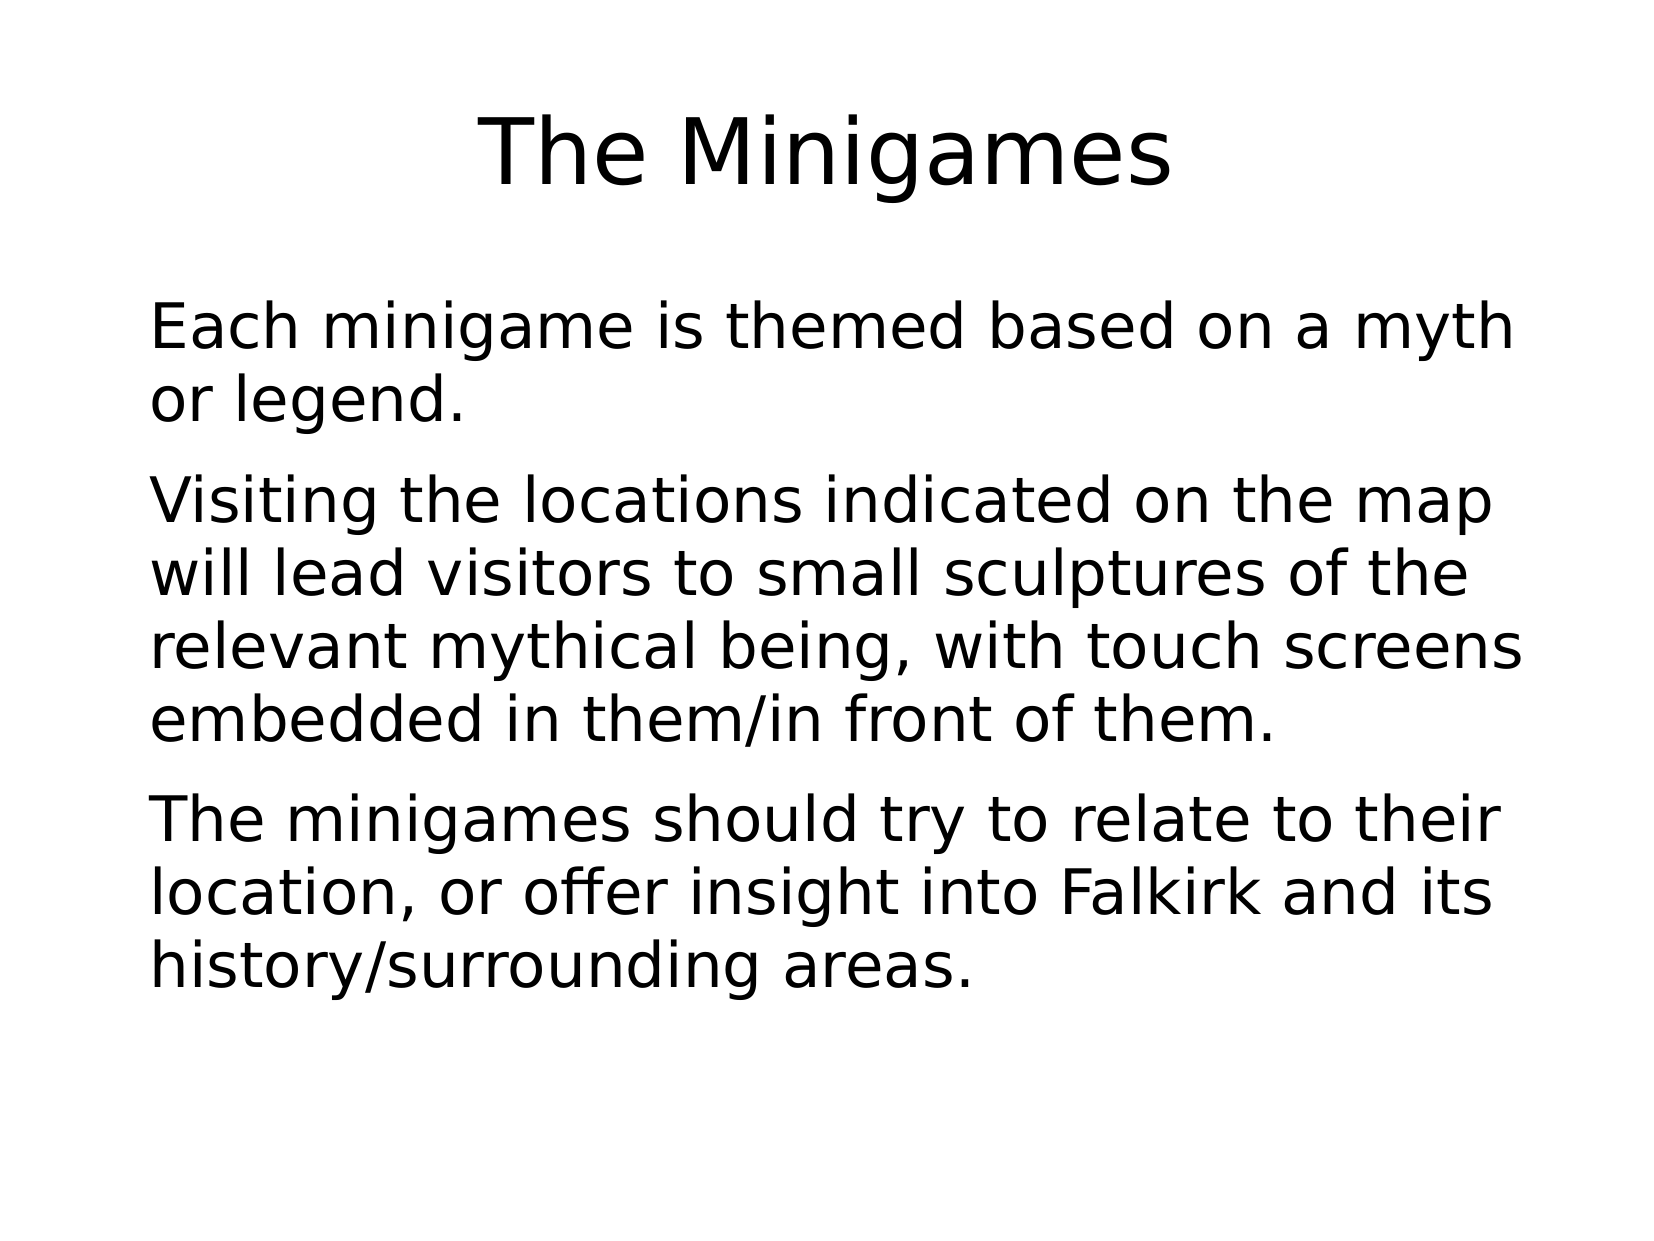

# The Minigames
Each minigame is themed based on a myth or legend.
Visiting the locations indicated on the map will lead visitors to small sculptures of the relevant mythical being, with touch screens embedded in them/in front of them.
The minigames should try to relate to their location, or offer insight into Falkirk and its history/surrounding areas.